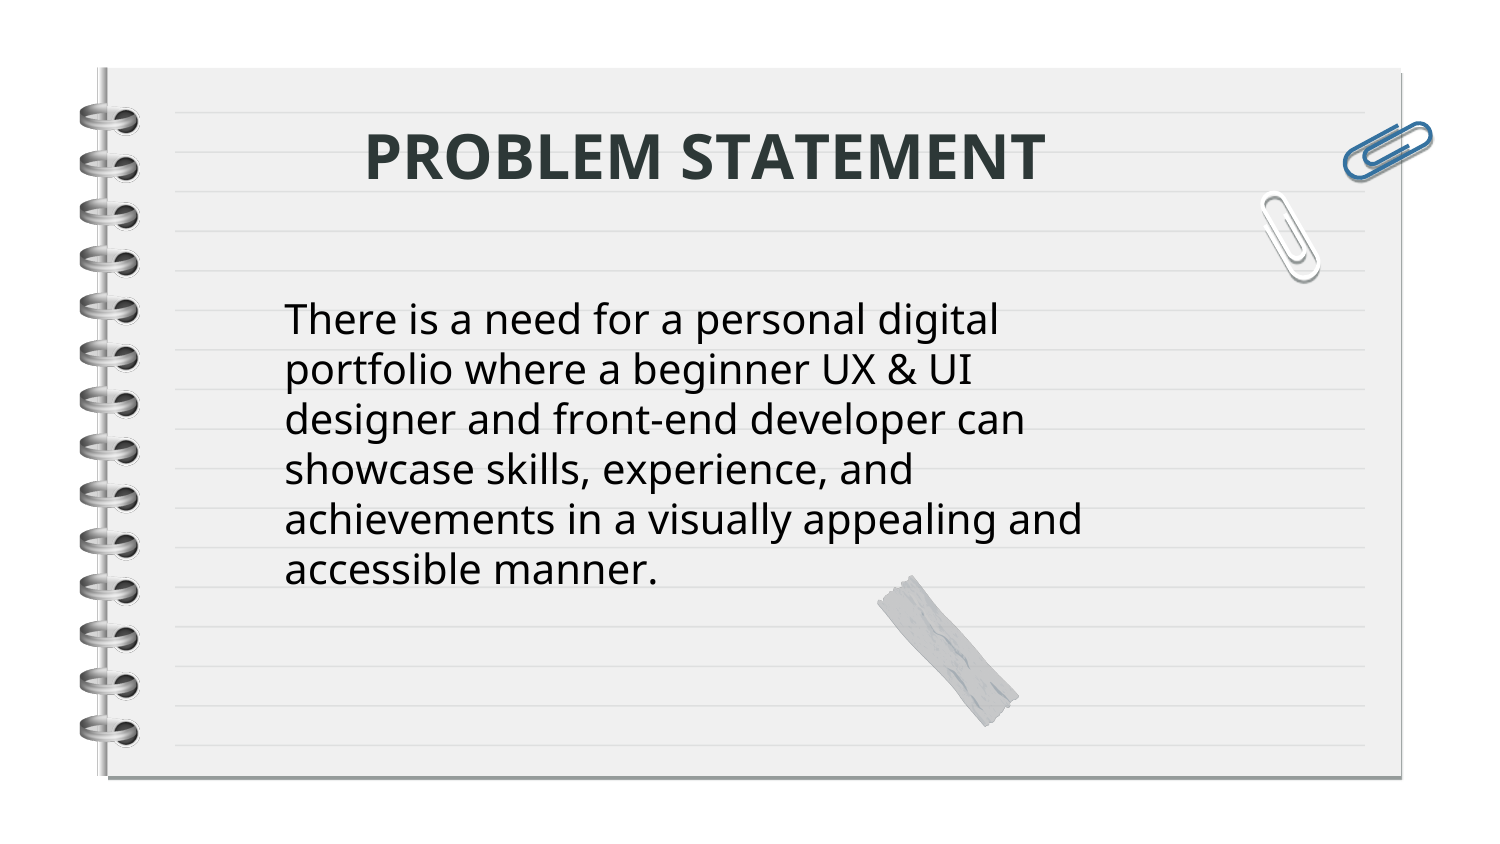

# PROBLEM STATEMENT
There is a need for a personal digital portfolio where a beginner UX & UI designer and front-end developer can showcase skills, experience, and achievements in a visually appealing and accessible manner.